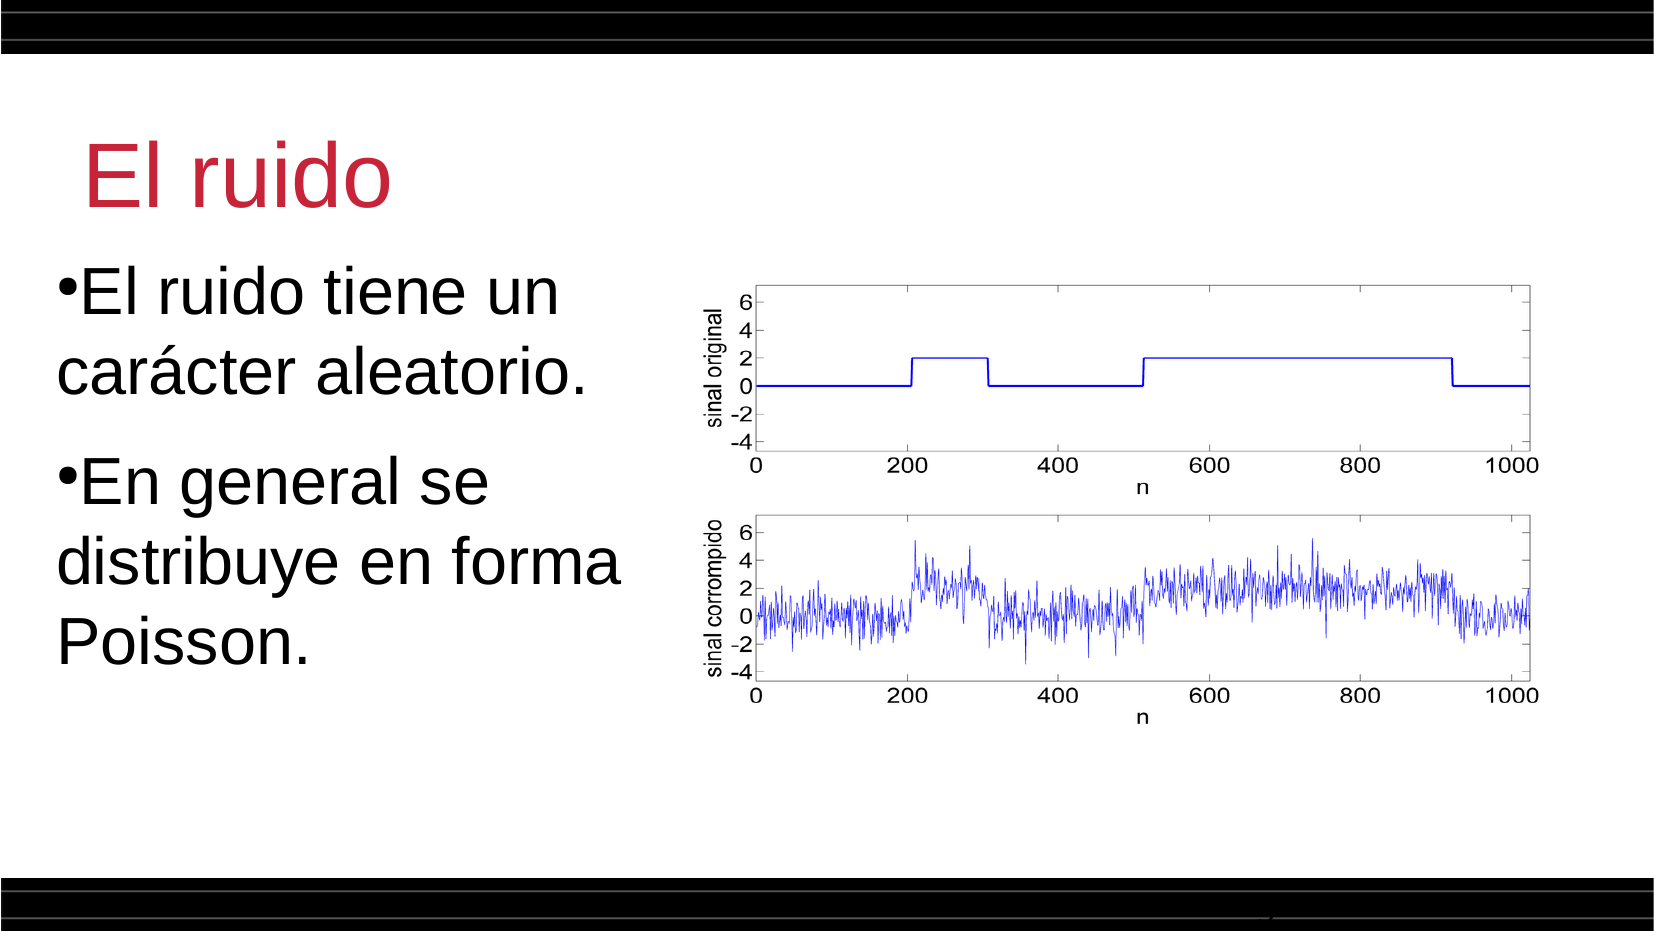

# El ruido
El ruido tiene un carácter aleatorio.
En general se distribuye en forma Poisson.